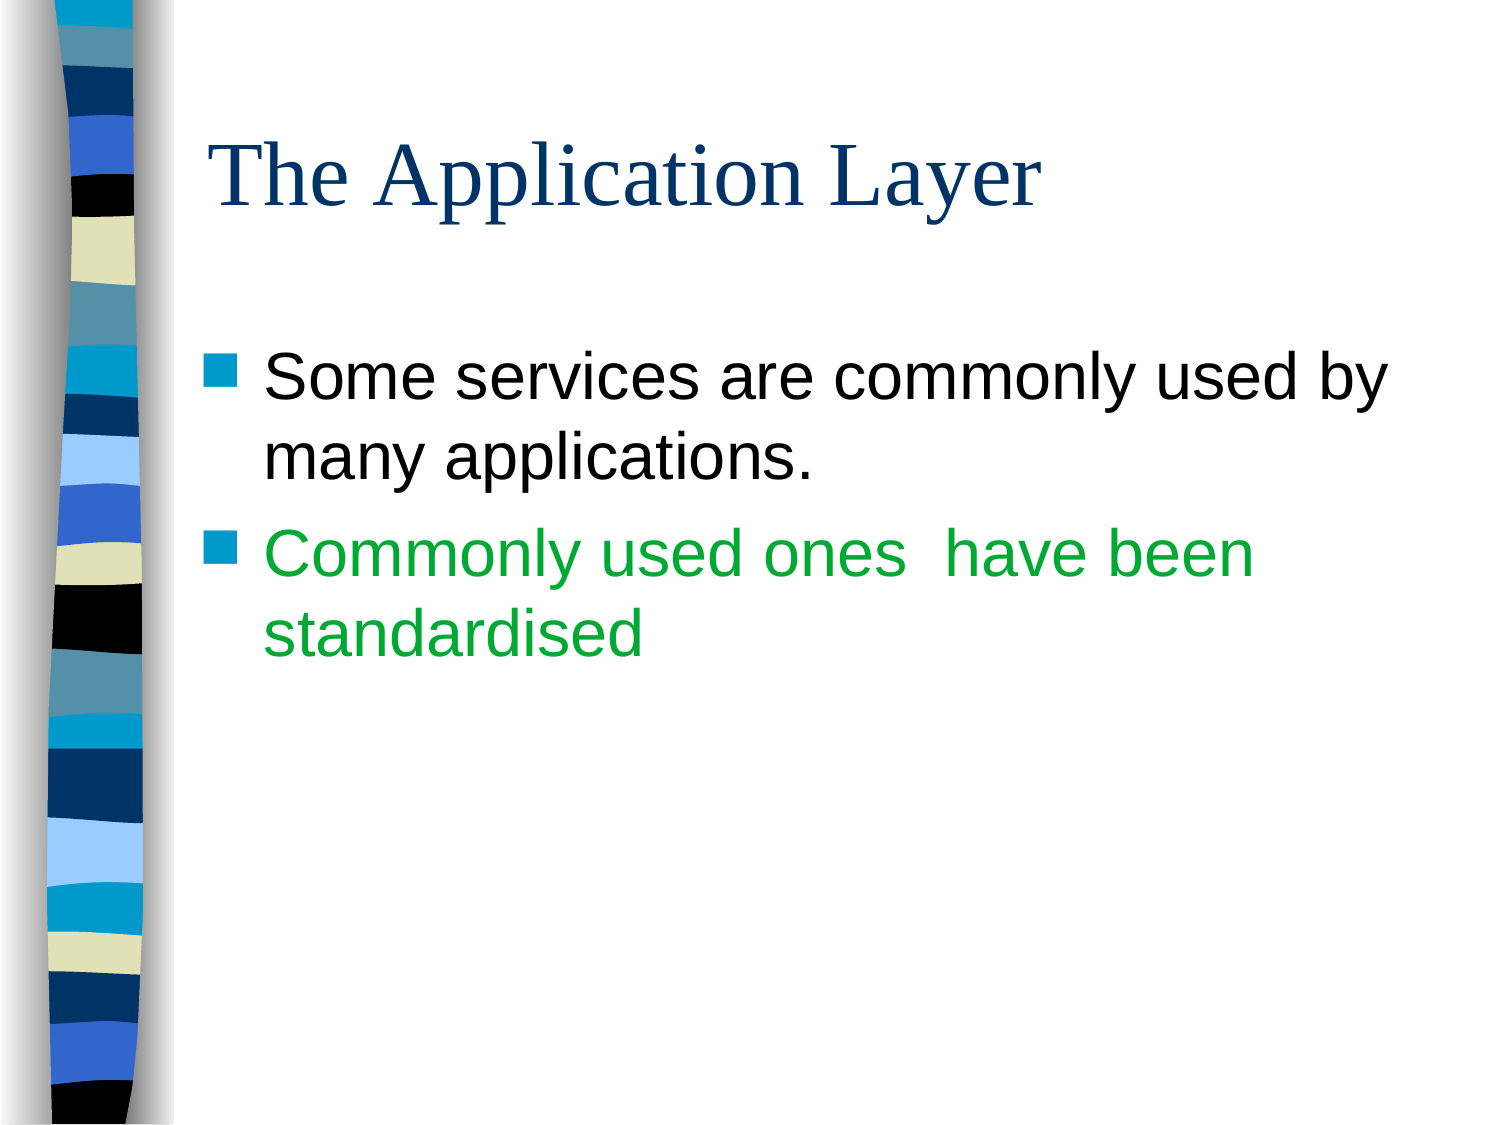

# The Application Layer
Some services are commonly used by many applications.
Commonly used ones have been standardised